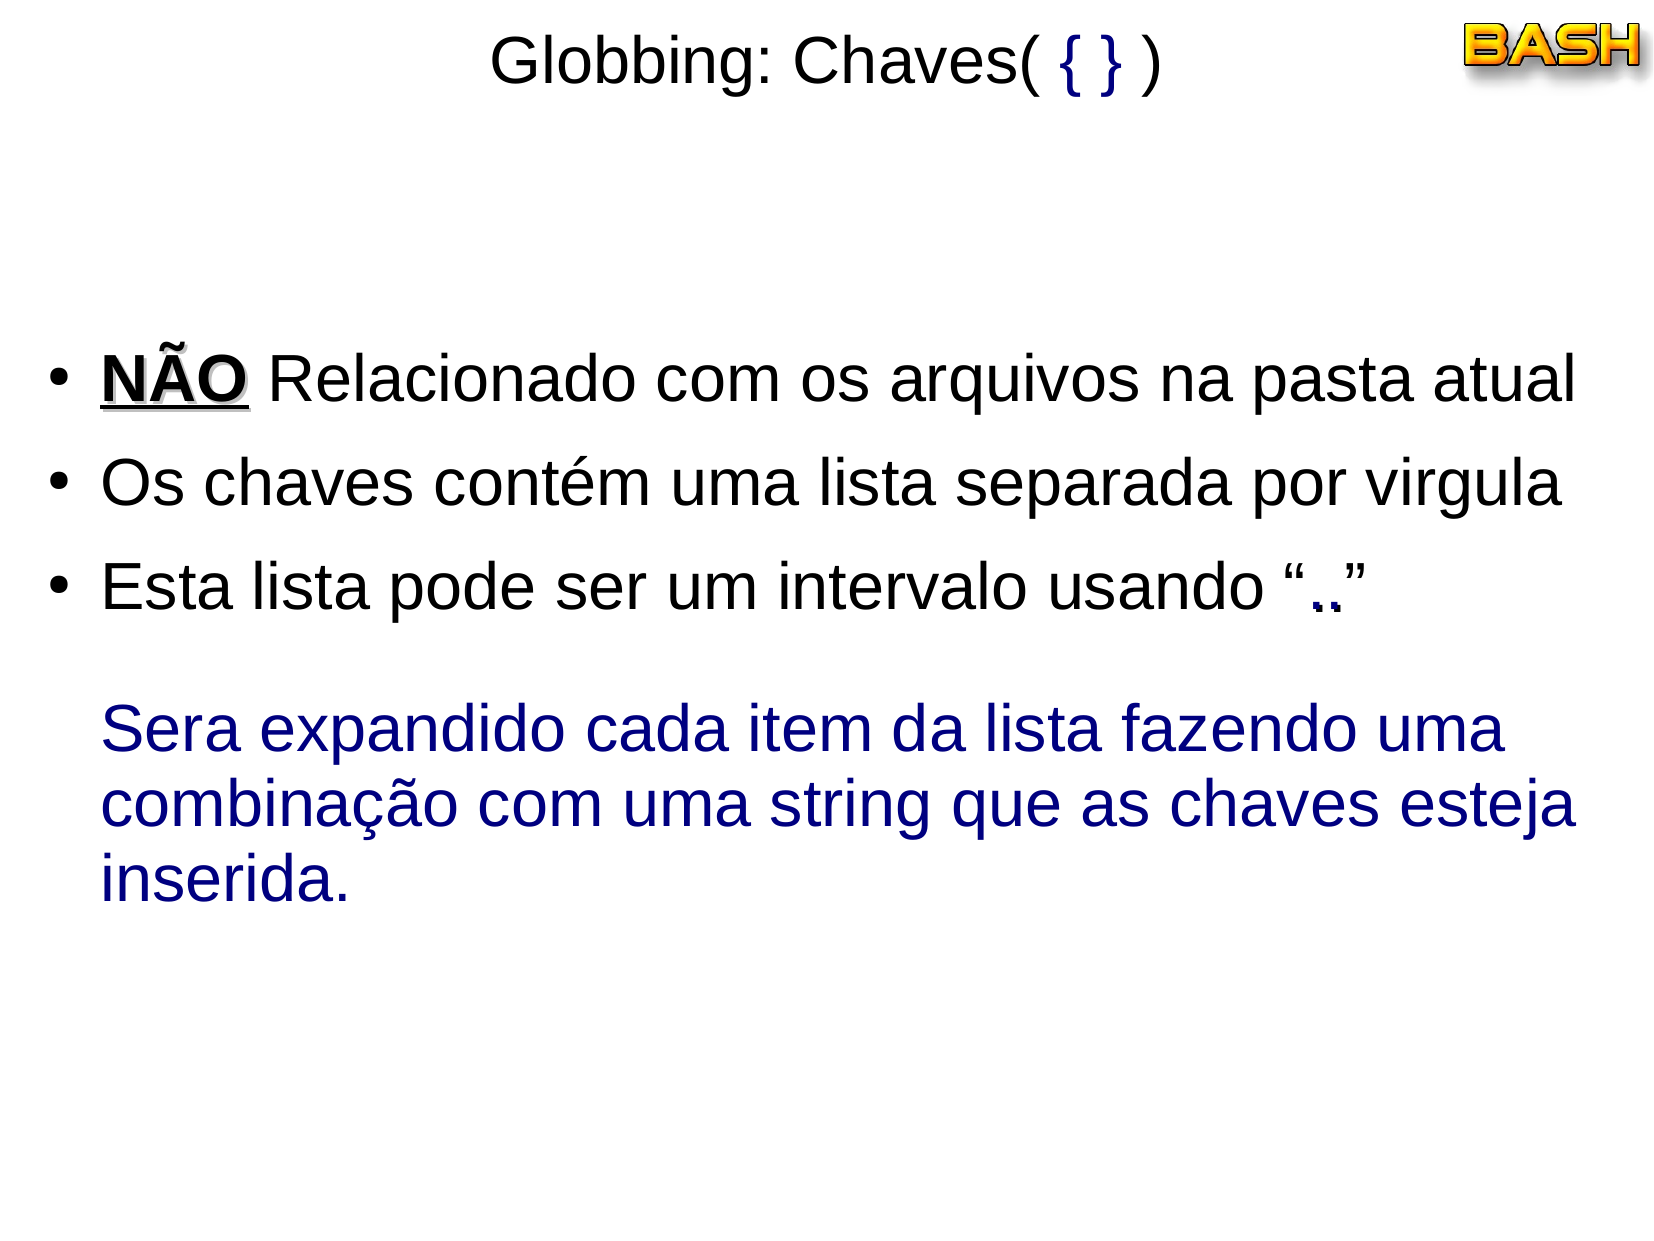

# Globbing: Chaves( { } )
NÃO Relacionado com os arquivos na pasta atual
Os chaves contém uma lista separada por virgula
Esta lista pode ser um intervalo usando “..”
Sera expandido cada item da lista fazendo uma combinação com uma string que as chaves esteja inserida.